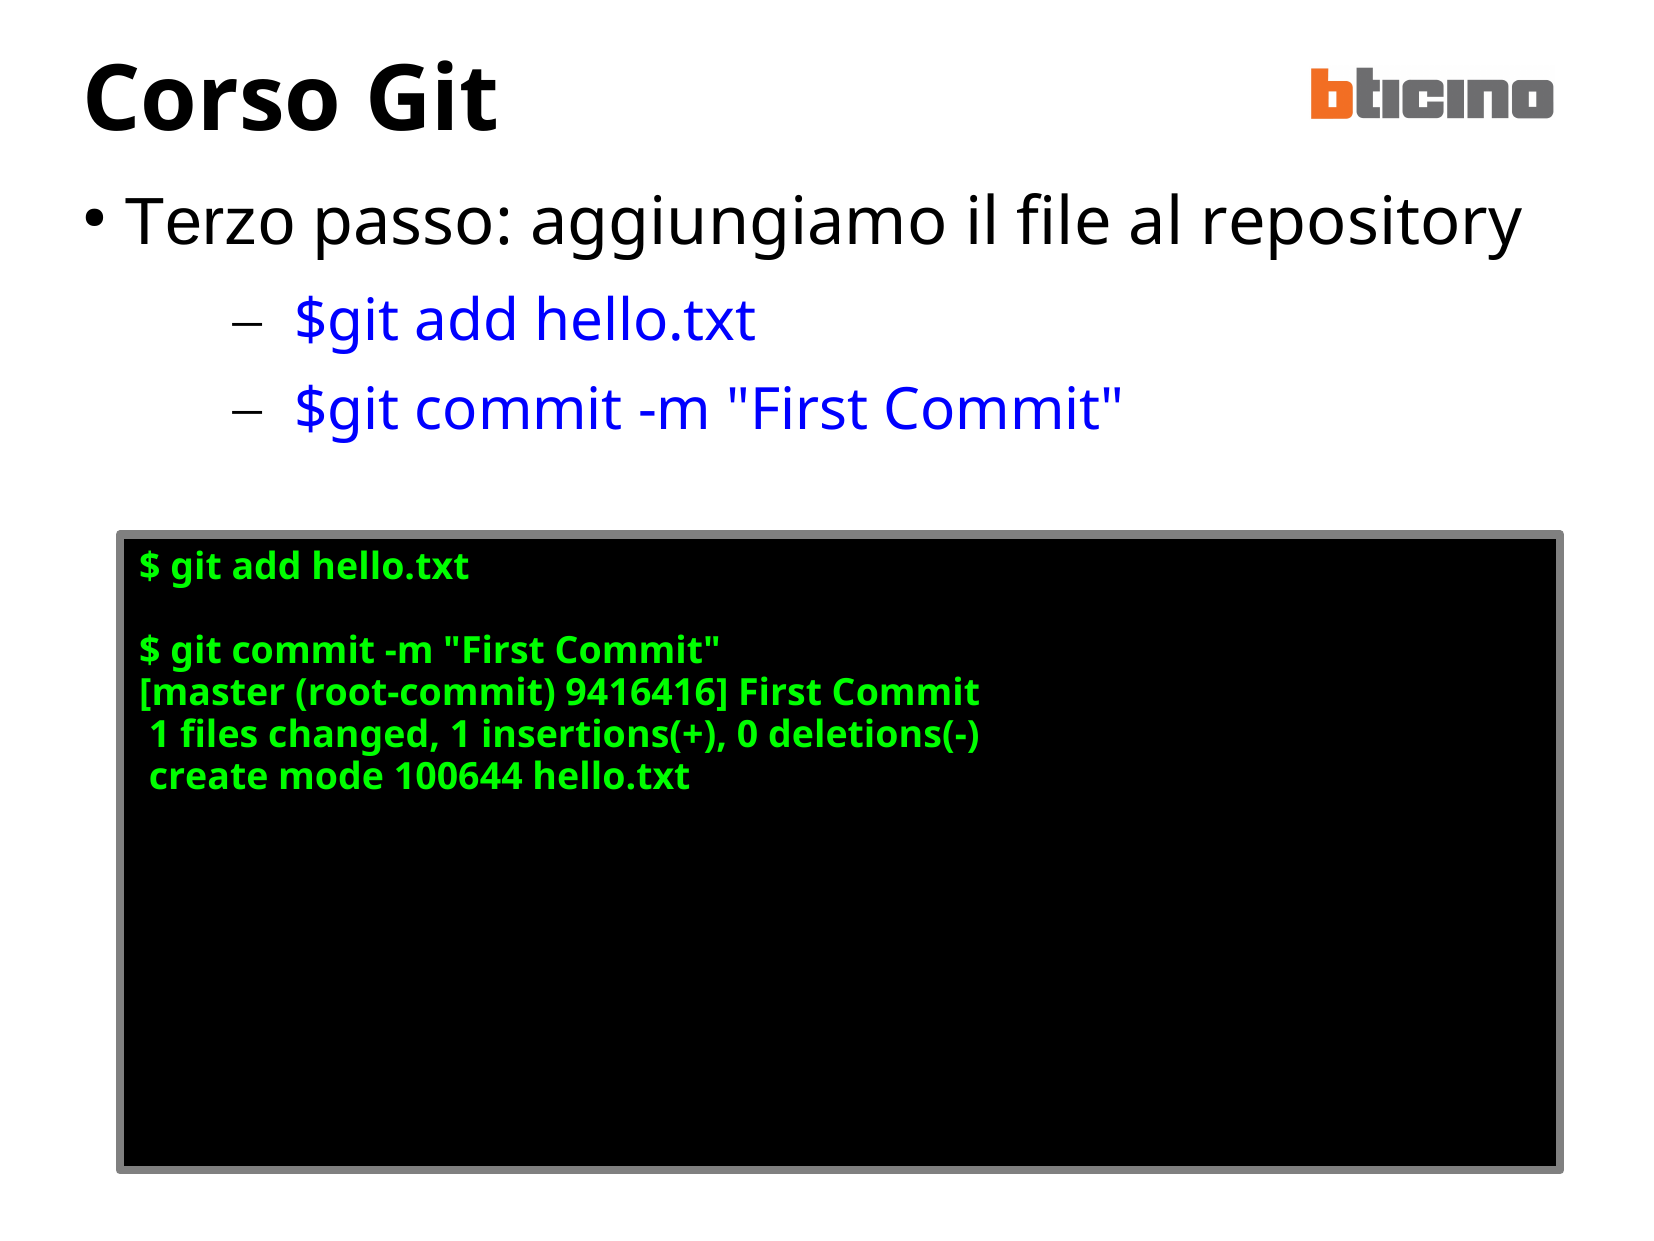

# Corso Git
 Terzo passo: aggiungiamo il file al repository
 $git add hello.txt
 $git commit -m "First Commit"
$ git add hello.txt
$ git commit -m "First Commit"
[master (root-commit) 9416416] First Commit
 1 files changed, 1 insertions(+), 0 deletions(-)
 create mode 100644 hello.txt